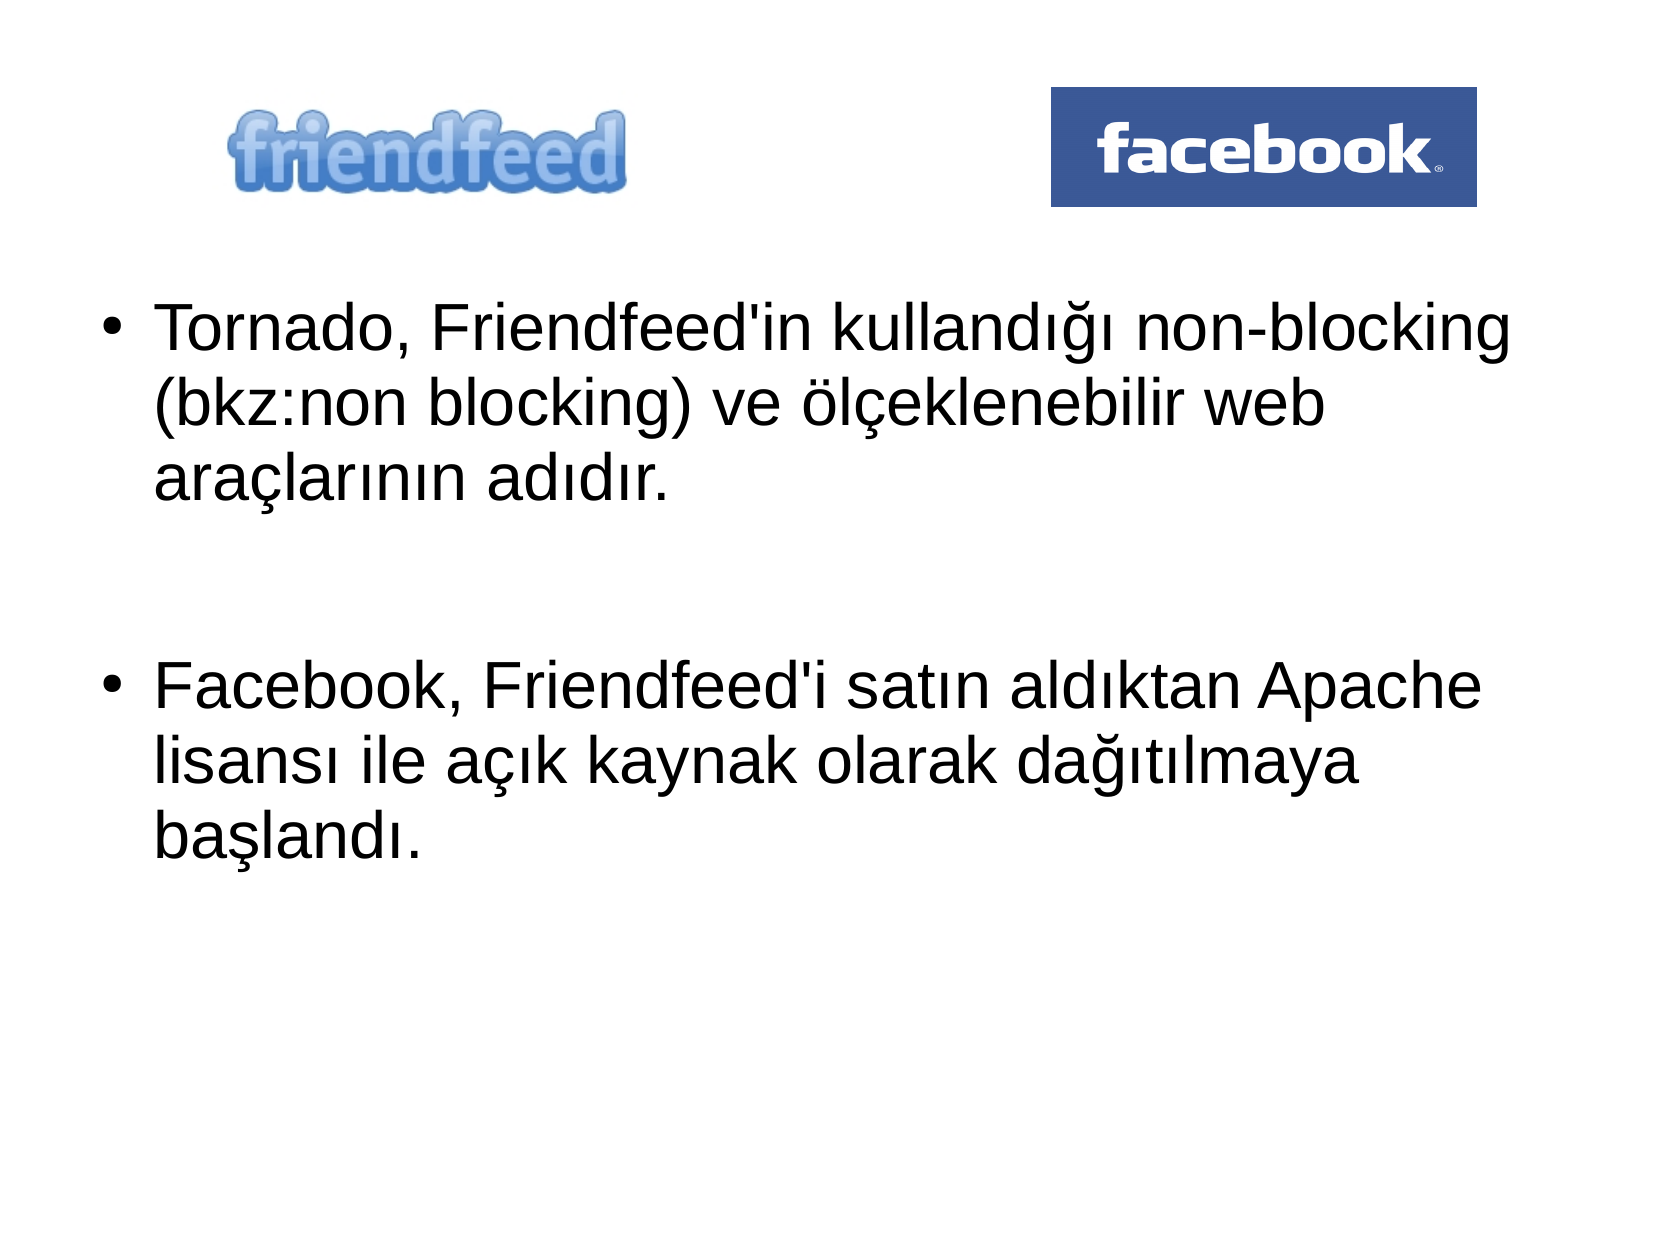

#
Tornado, Friendfeed'in kullandığı non-blocking (bkz:non blocking) ve ölçeklenebilir web araçlarının adıdır.
Facebook, Friendfeed'i satın aldıktan Apache lisansı ile açık kaynak olarak dağıtılmaya başlandı.